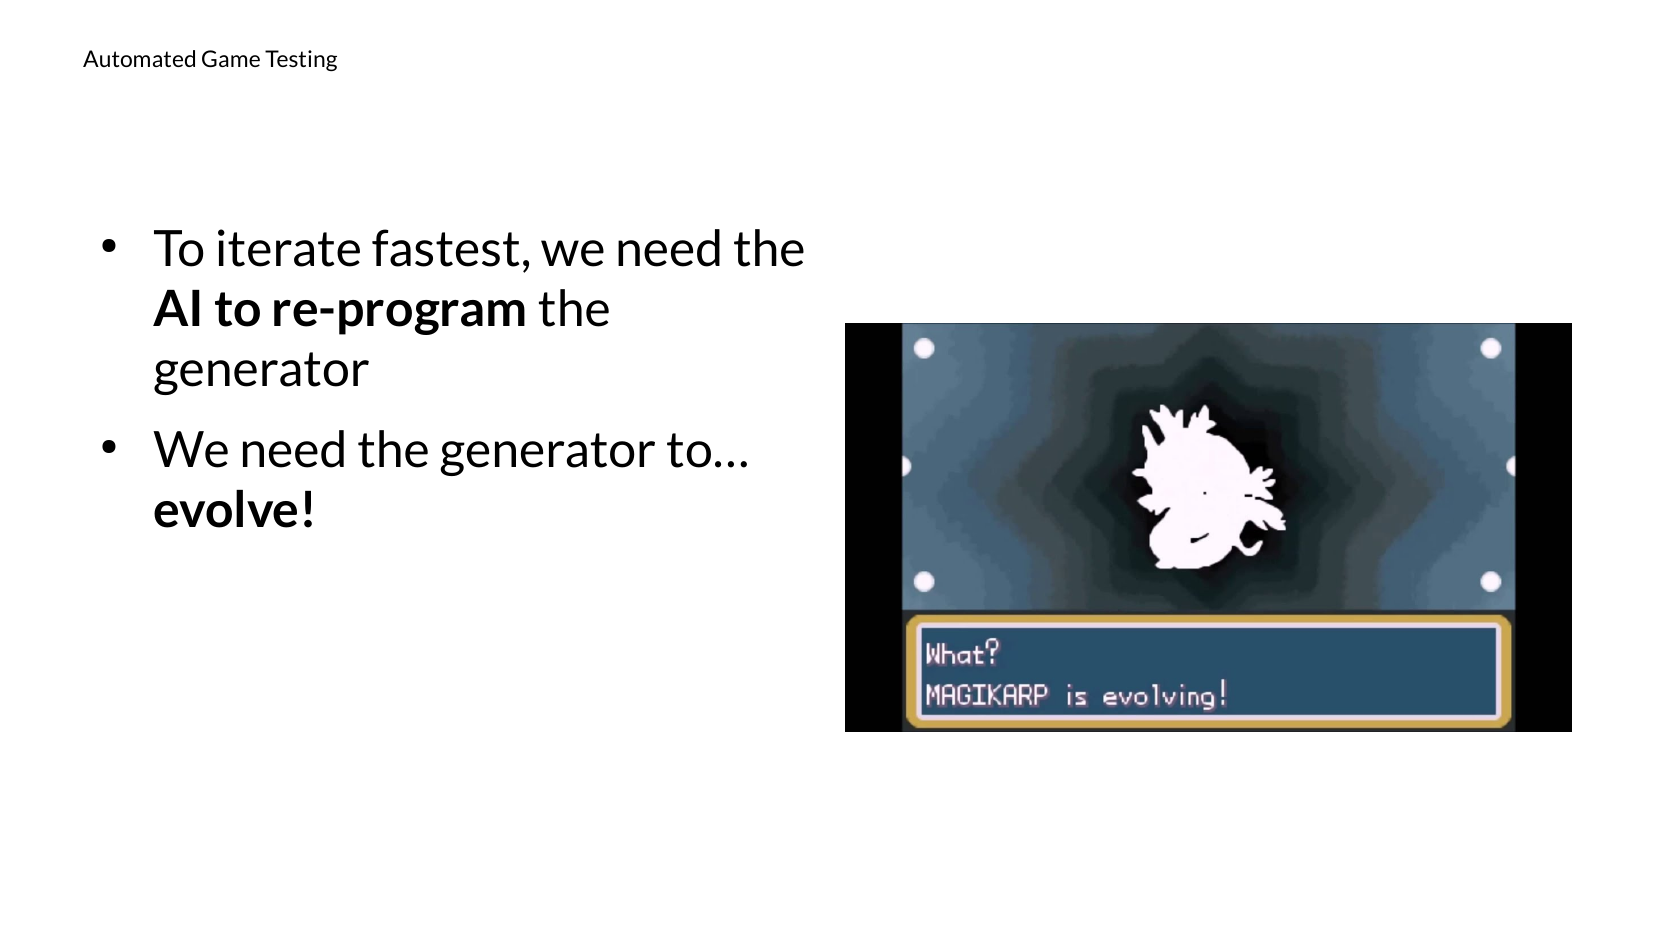

# Automated Game Testing
To iterate fastest, we need the AI to re-program the generator
We need the generator to… evolve!